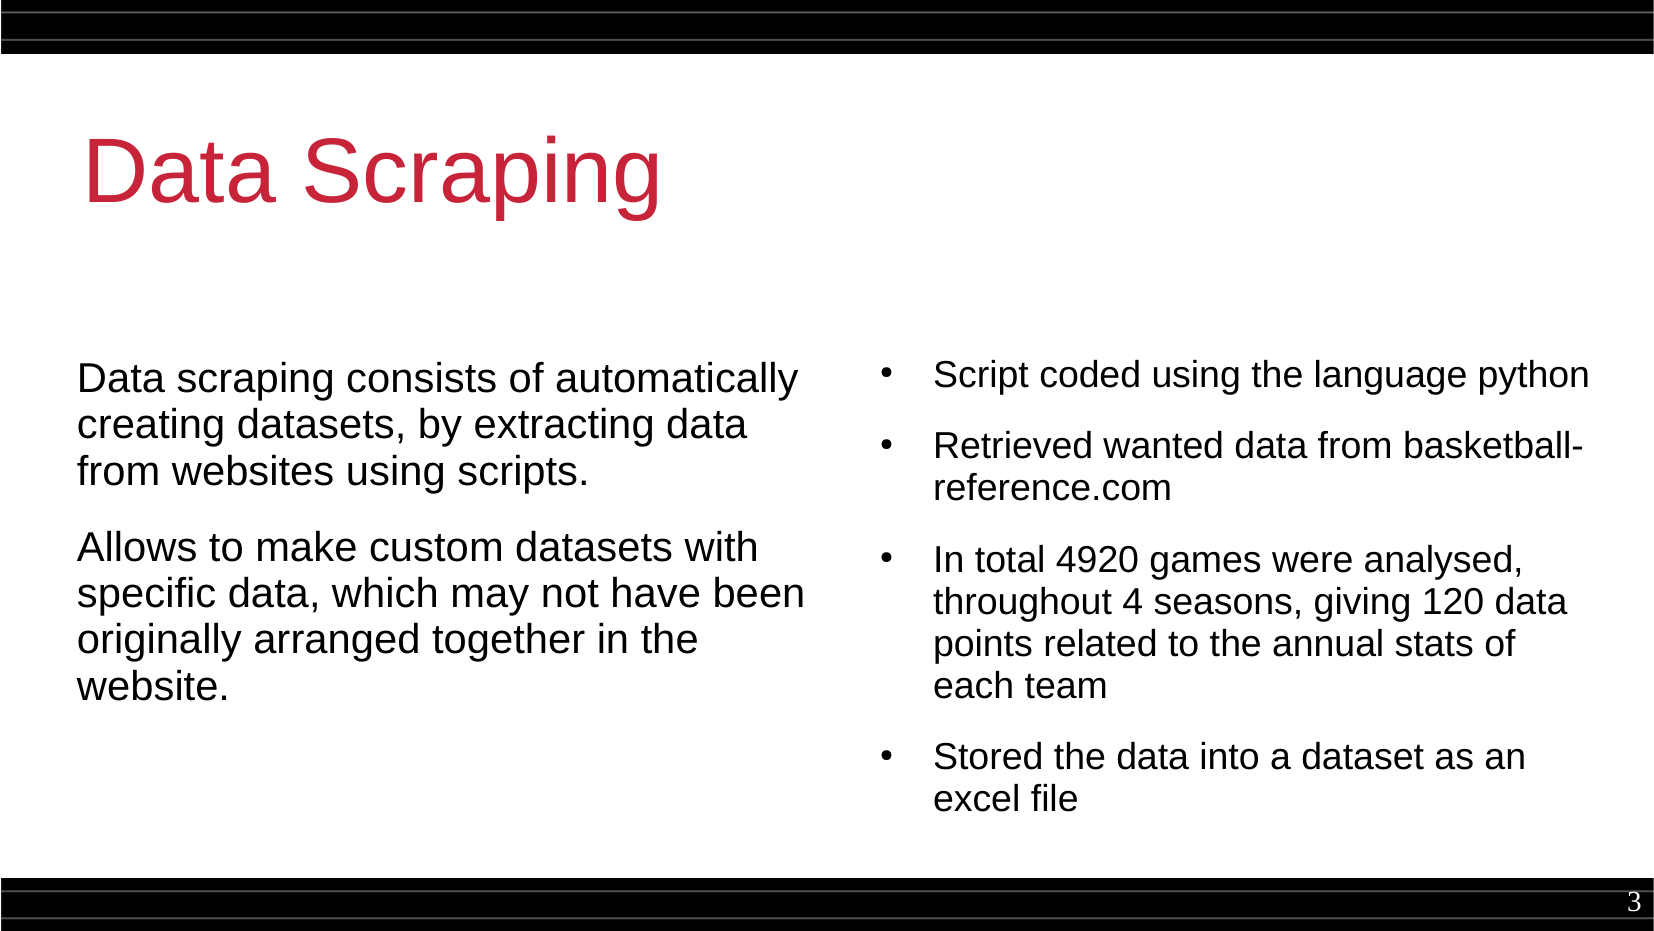

# Data Scraping
Script coded using the language python
Retrieved wanted data from basketball-reference.com
In total 4920 games were analysed, throughout 4 seasons, giving 120 data points related to the annual stats of each team
Stored the data into a dataset as an excel file
Data scraping consists of automatically creating datasets, by extracting data from websites using scripts.
Allows to make custom datasets with specific data, which may not have been originally arranged together in the website.